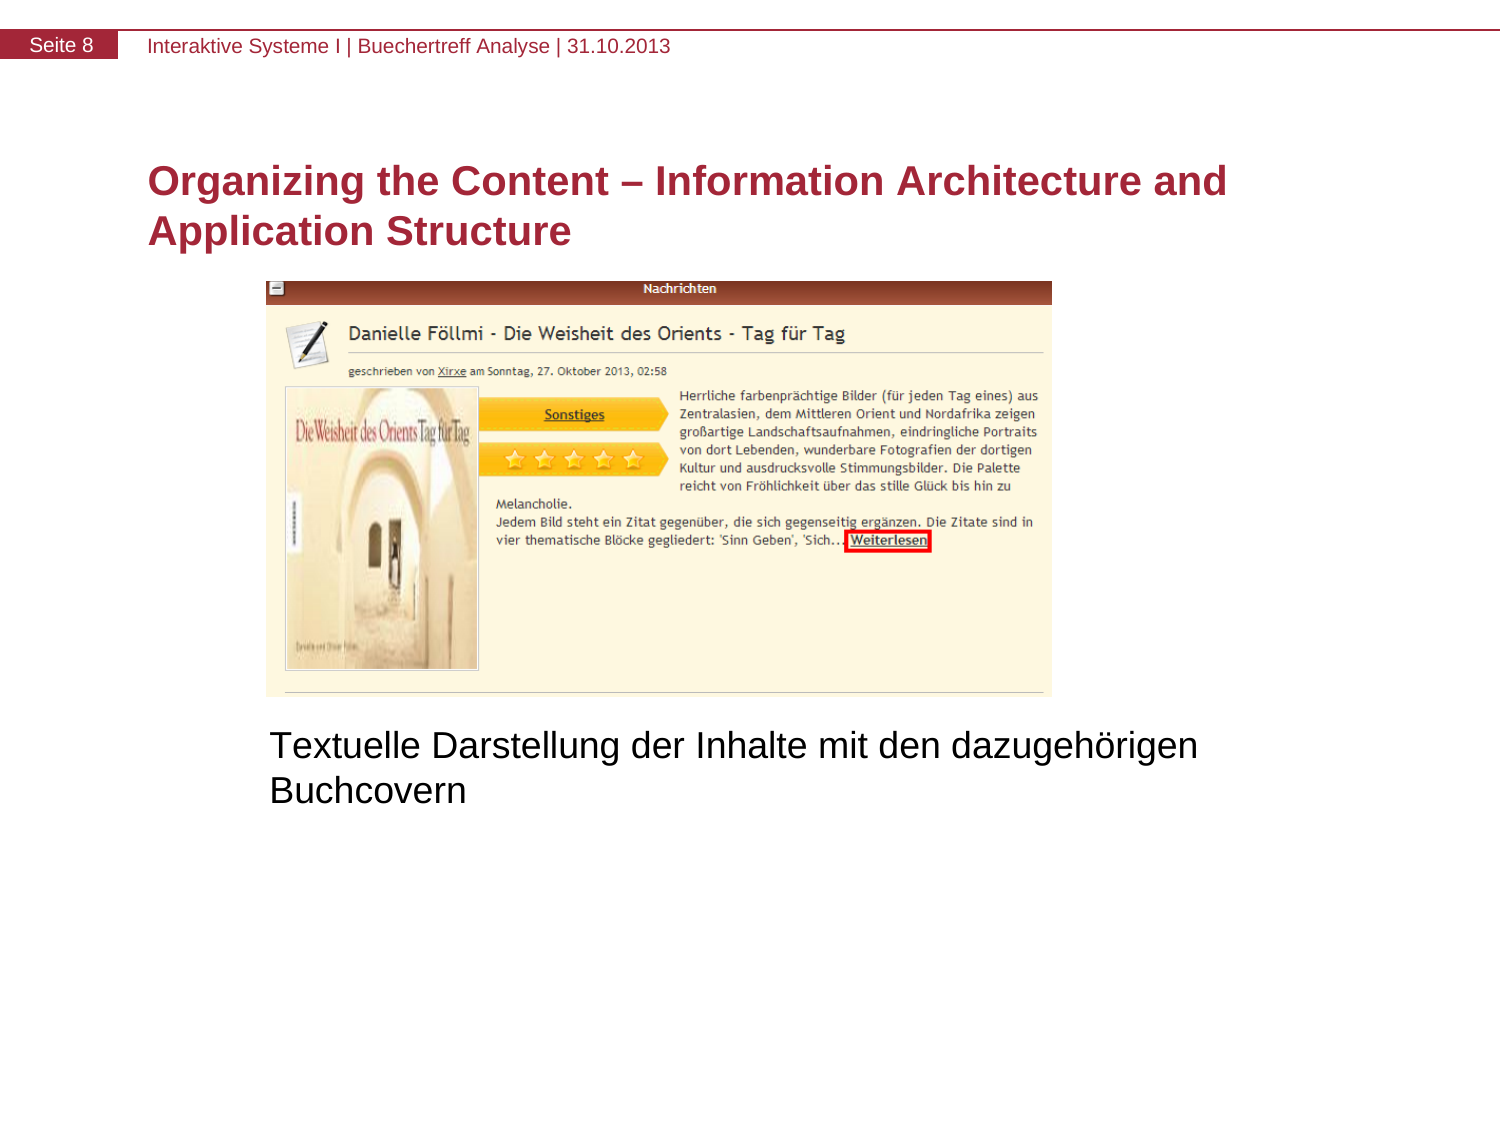

# Organizing the Content – Information Architecture and Application Structure
Textuelle Darstellung der Inhalte mit den dazugehörigen Buchcovern